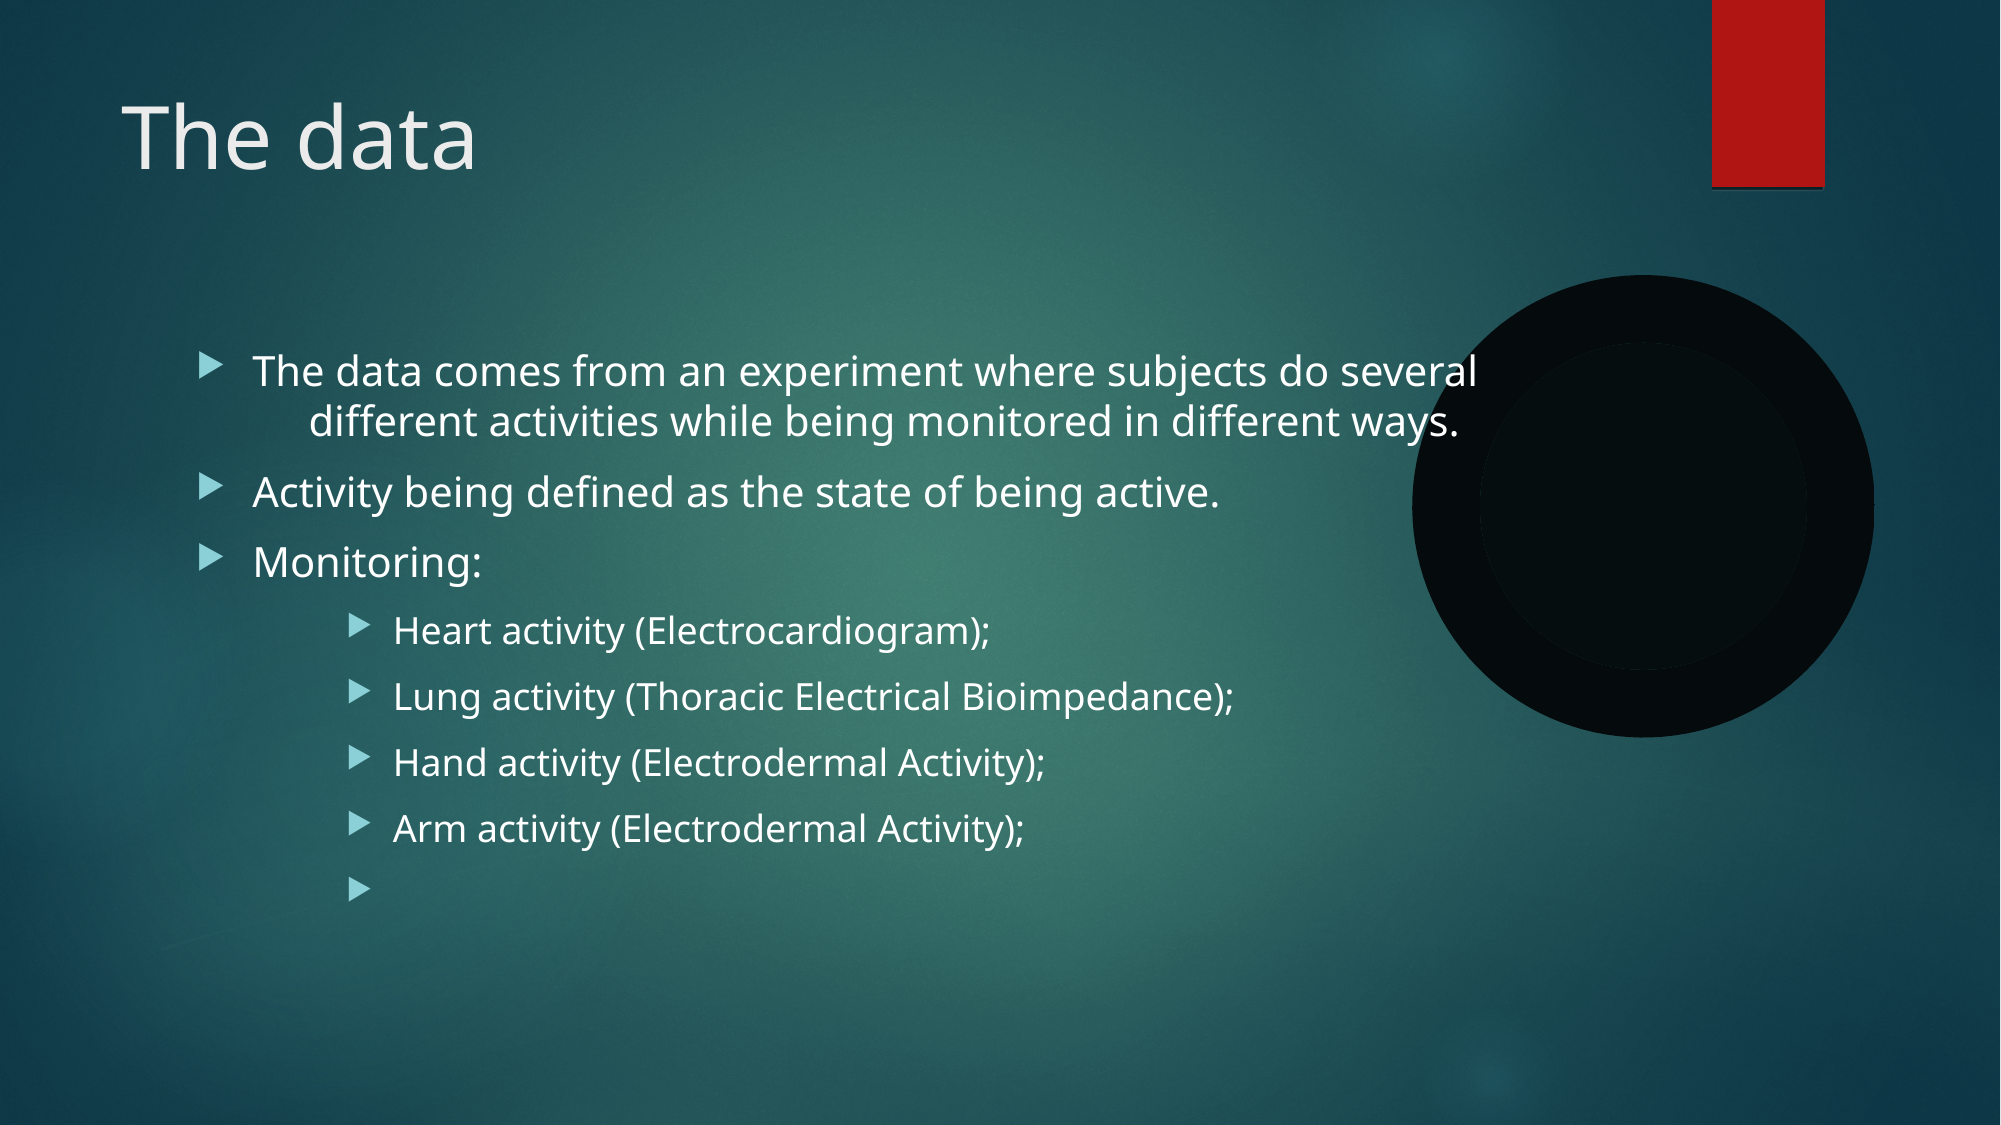

# The data
The data comes from an experiment where subjects do several different activities while being monitored in different ways.
Activity being defined as the state of being active.
Monitoring:
Heart activity (Electrocardiogram);
Lung activity (Thoracic Electrical Bioimpedance);
Hand activity (Electrodermal Activity);
Arm activity (Electrodermal Activity);